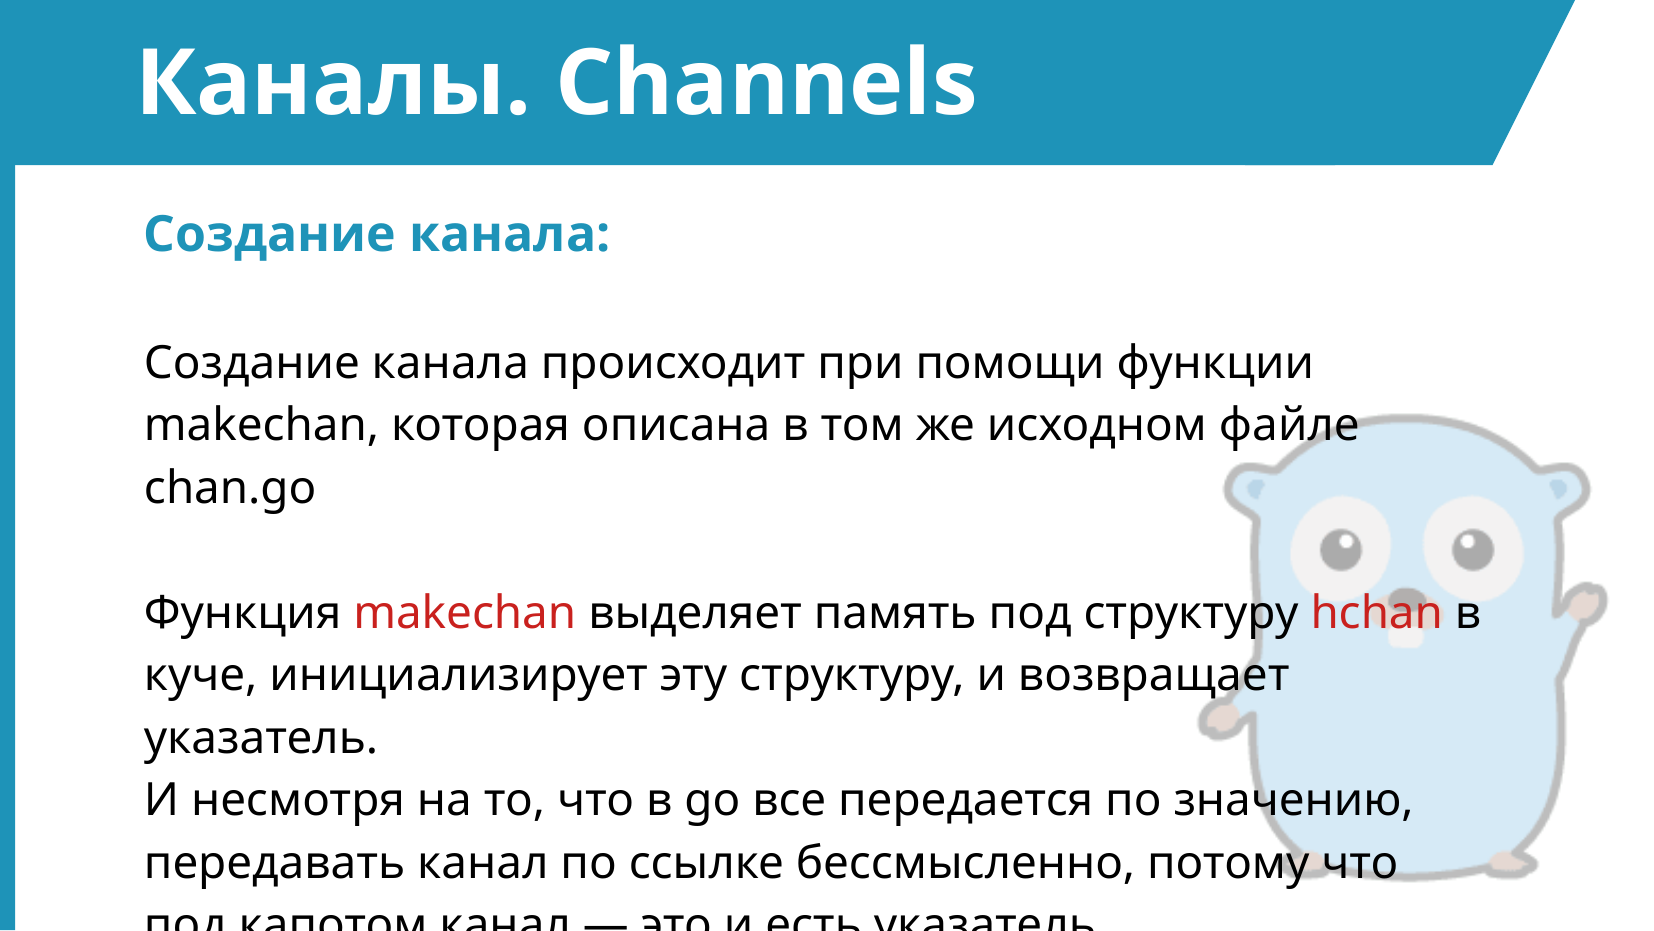

# Каналы. Channels
Создание канала:
Создание канала происходит при помощи функции makechan, которая описана в том же исходном файле chan.go
Функция makechan выделяет память под структуру hchan в куче, инициализирует эту структуру, и возвращает указатель.
И несмотря на то, что в go все передается по значению, передавать канал по ссылке бессмысленно, потому что под капотом канал — это и есть указатель.